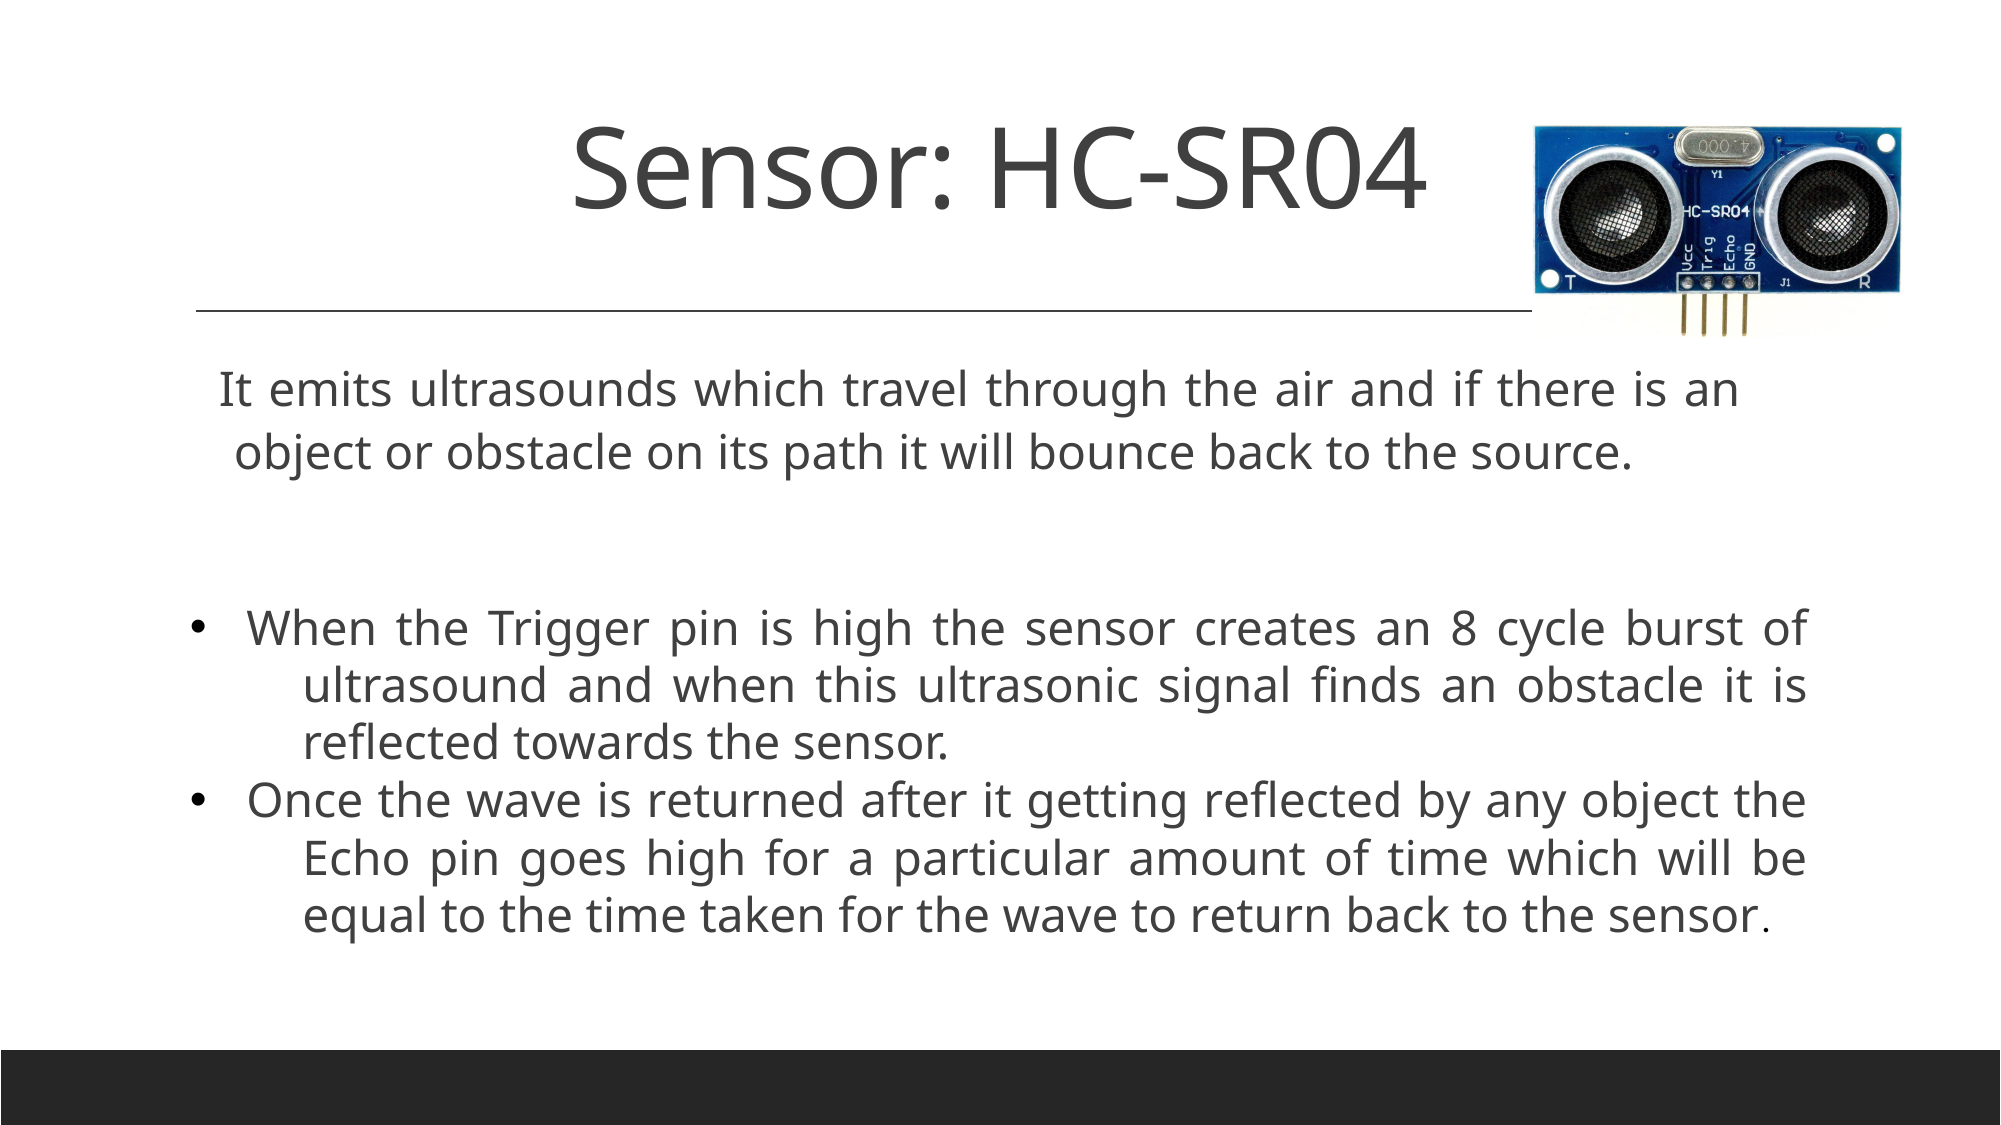

# Sensor: HC-SR04
It emits ultrasounds which travel through the air and if there is an object or obstacle on its path it will bounce back to the source.
When the Trigger pin is high the sensor creates an 8 cycle burst of ultrasound and when this ultrasonic signal finds an obstacle it is reflected towards the sensor.
Once the wave is returned after it getting reflected by any object the Echo pin goes high for a particular amount of time which will be equal to the time taken for the wave to return back to the sensor.